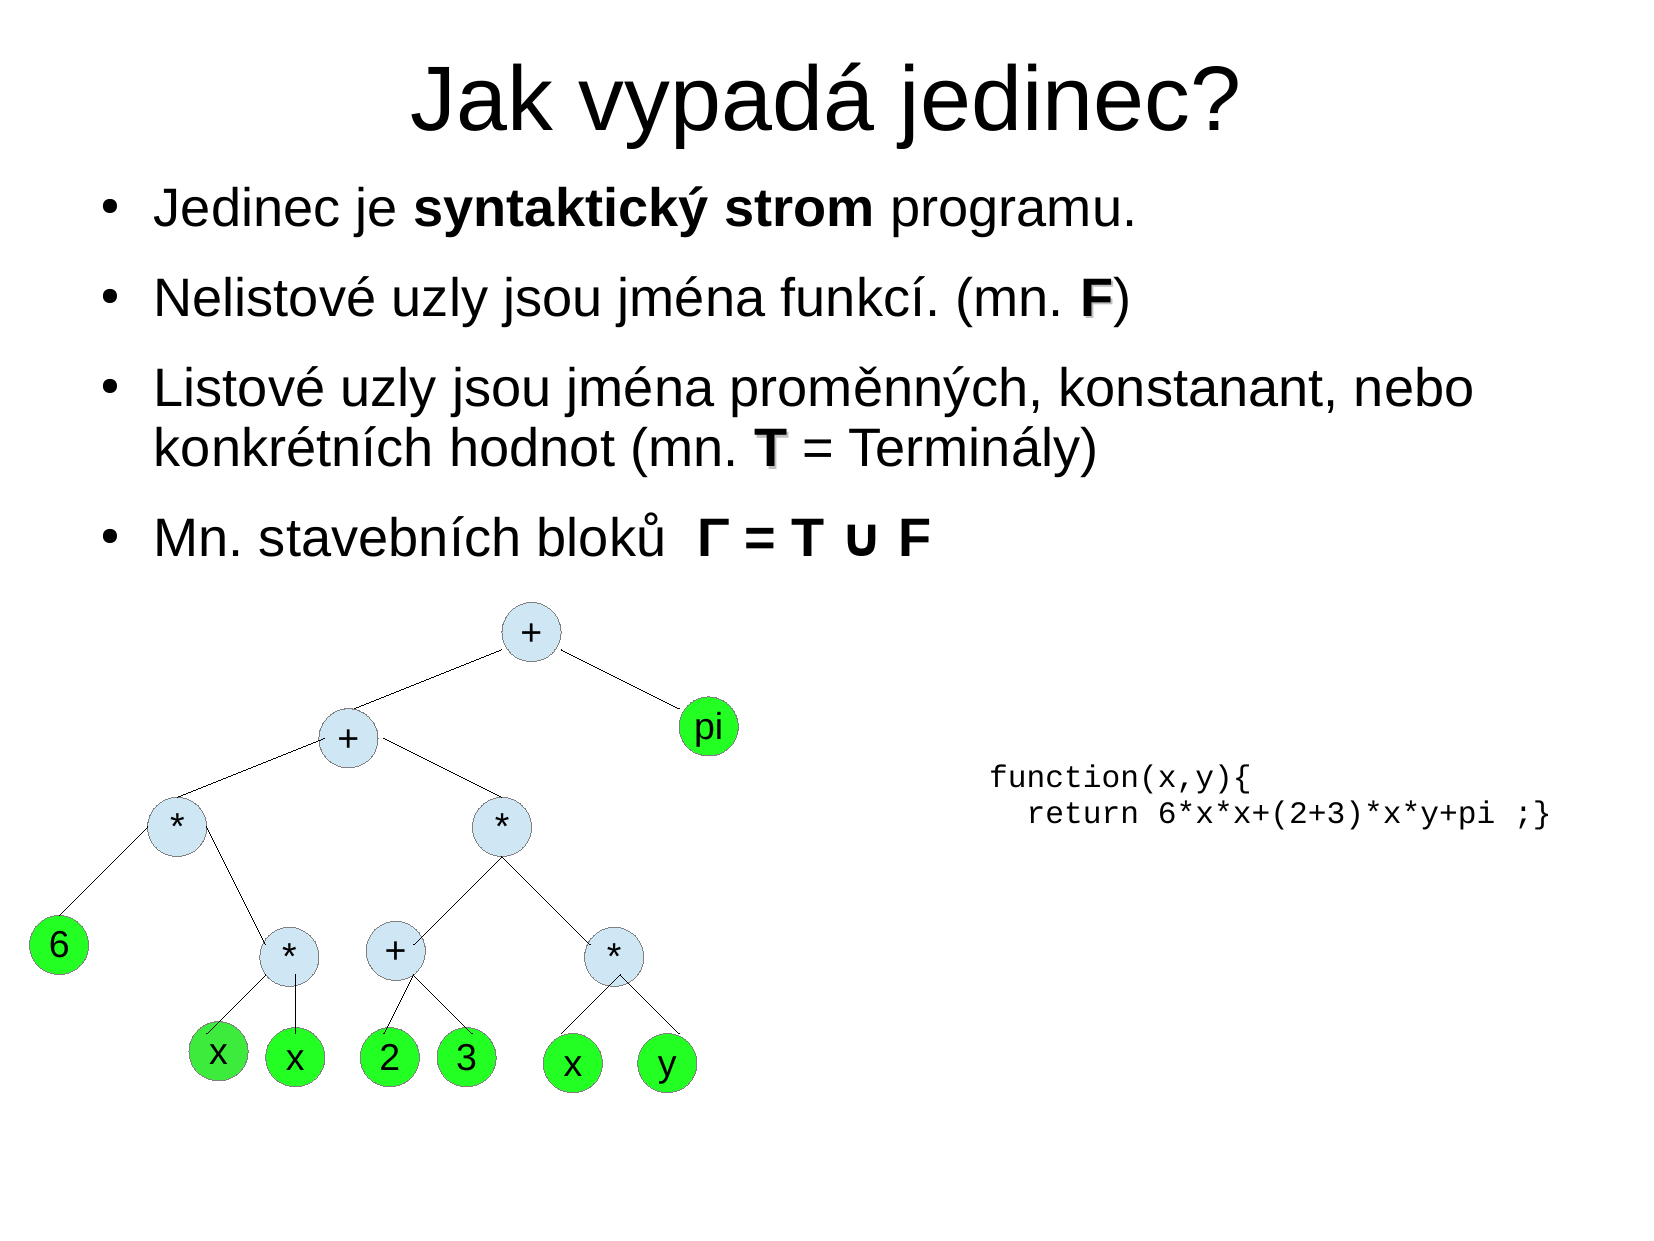

# Jak vypadá jedinec?
Jedinec je syntaktický strom programu.
Nelistové uzly jsou jména funkcí. (mn. F)
Listové uzly jsou jména proměnných, konstanant, nebo konkrétních hodnot (mn. T = Terminály)
Mn. stavebních bloků Γ = T ∪ F
function(x,y){
 return 6*x*x+(2+3)*x*y+pi ;}
+
pi
+
*
*
6
+
*
*
x
x
2
3
x
y